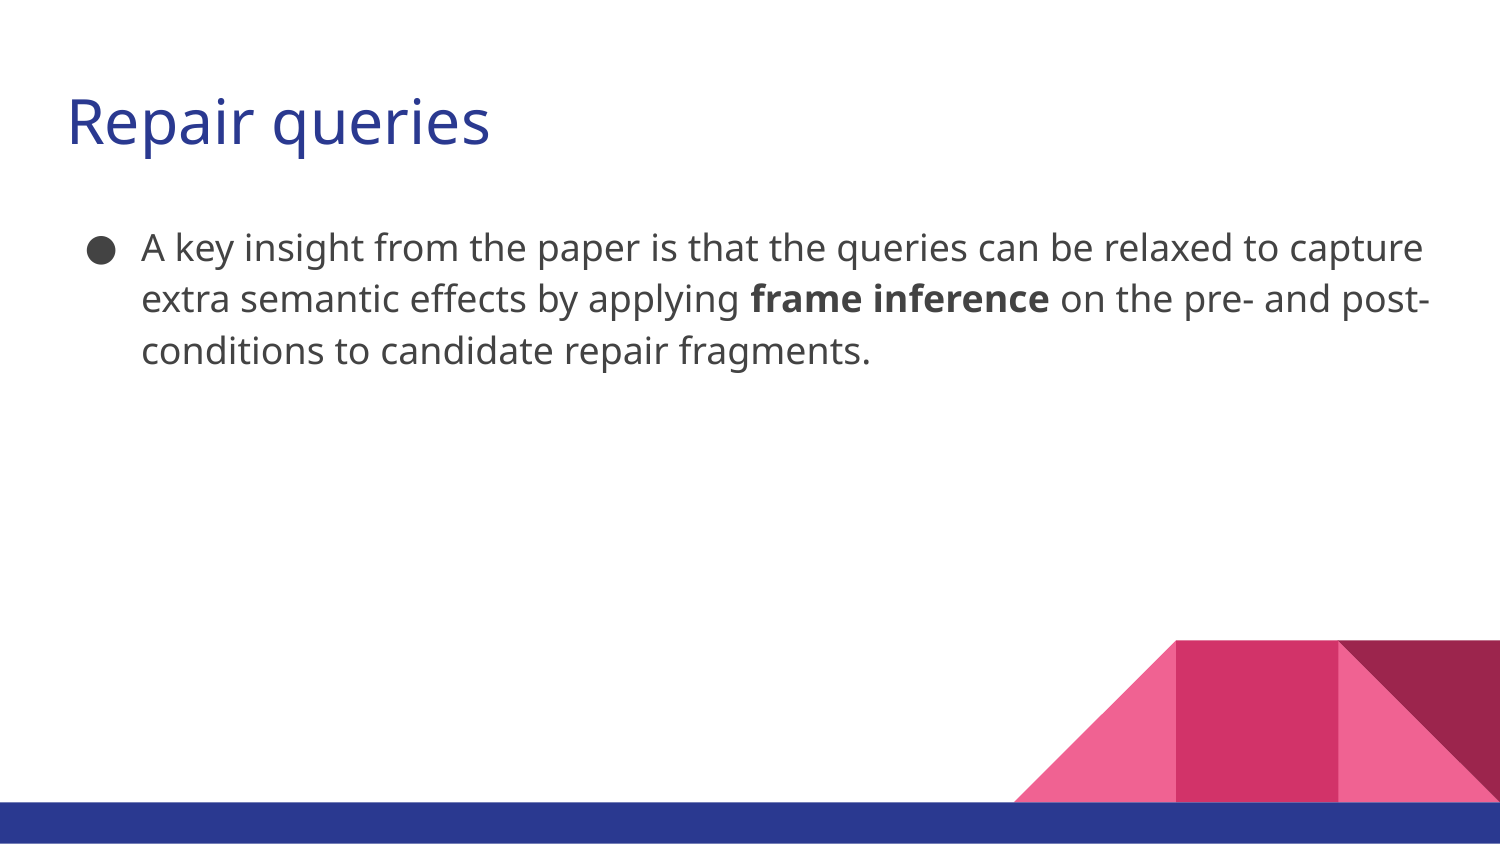

# Repair queries
A key insight from the paper is that the queries can be relaxed to capture extra semantic effects by applying frame inference on the pre- and post-conditions to candidate repair fragments.